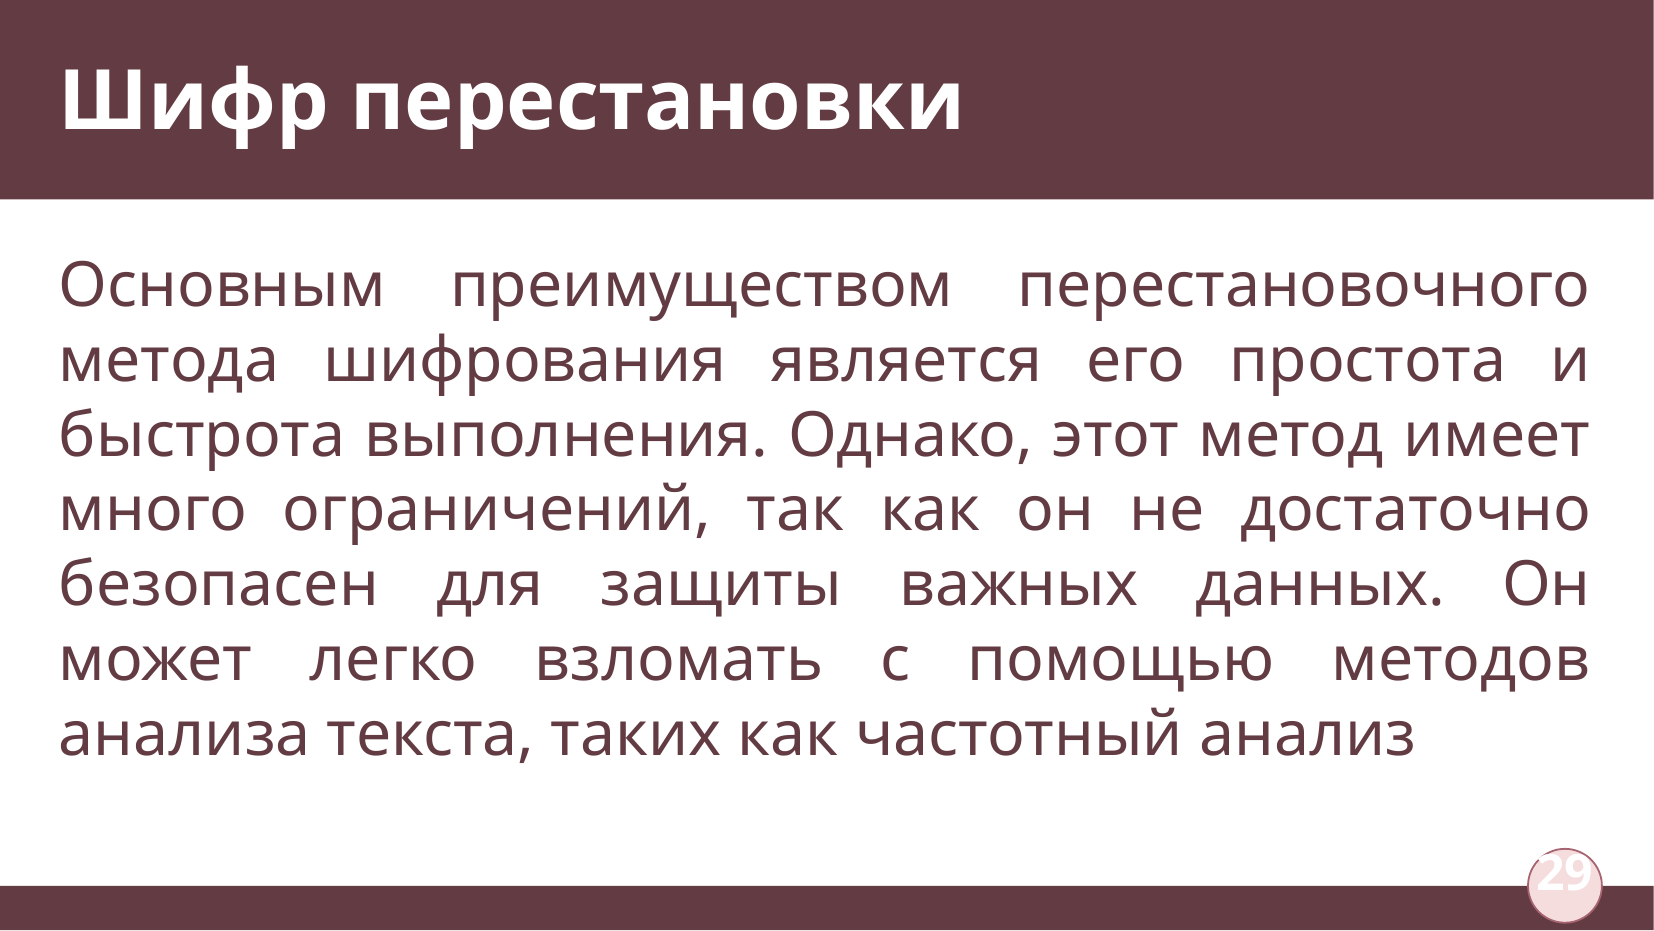

# Шифр перестановки
Основным преимуществом перестановочного метода шифрования является его простота и быстрота выполнения. Однако, этот метод имеет много ограничений, так как он не достаточно безопасен для защиты важных данных. Он может легко взломать с помощью методов анализа текста, таких как частотный анализ